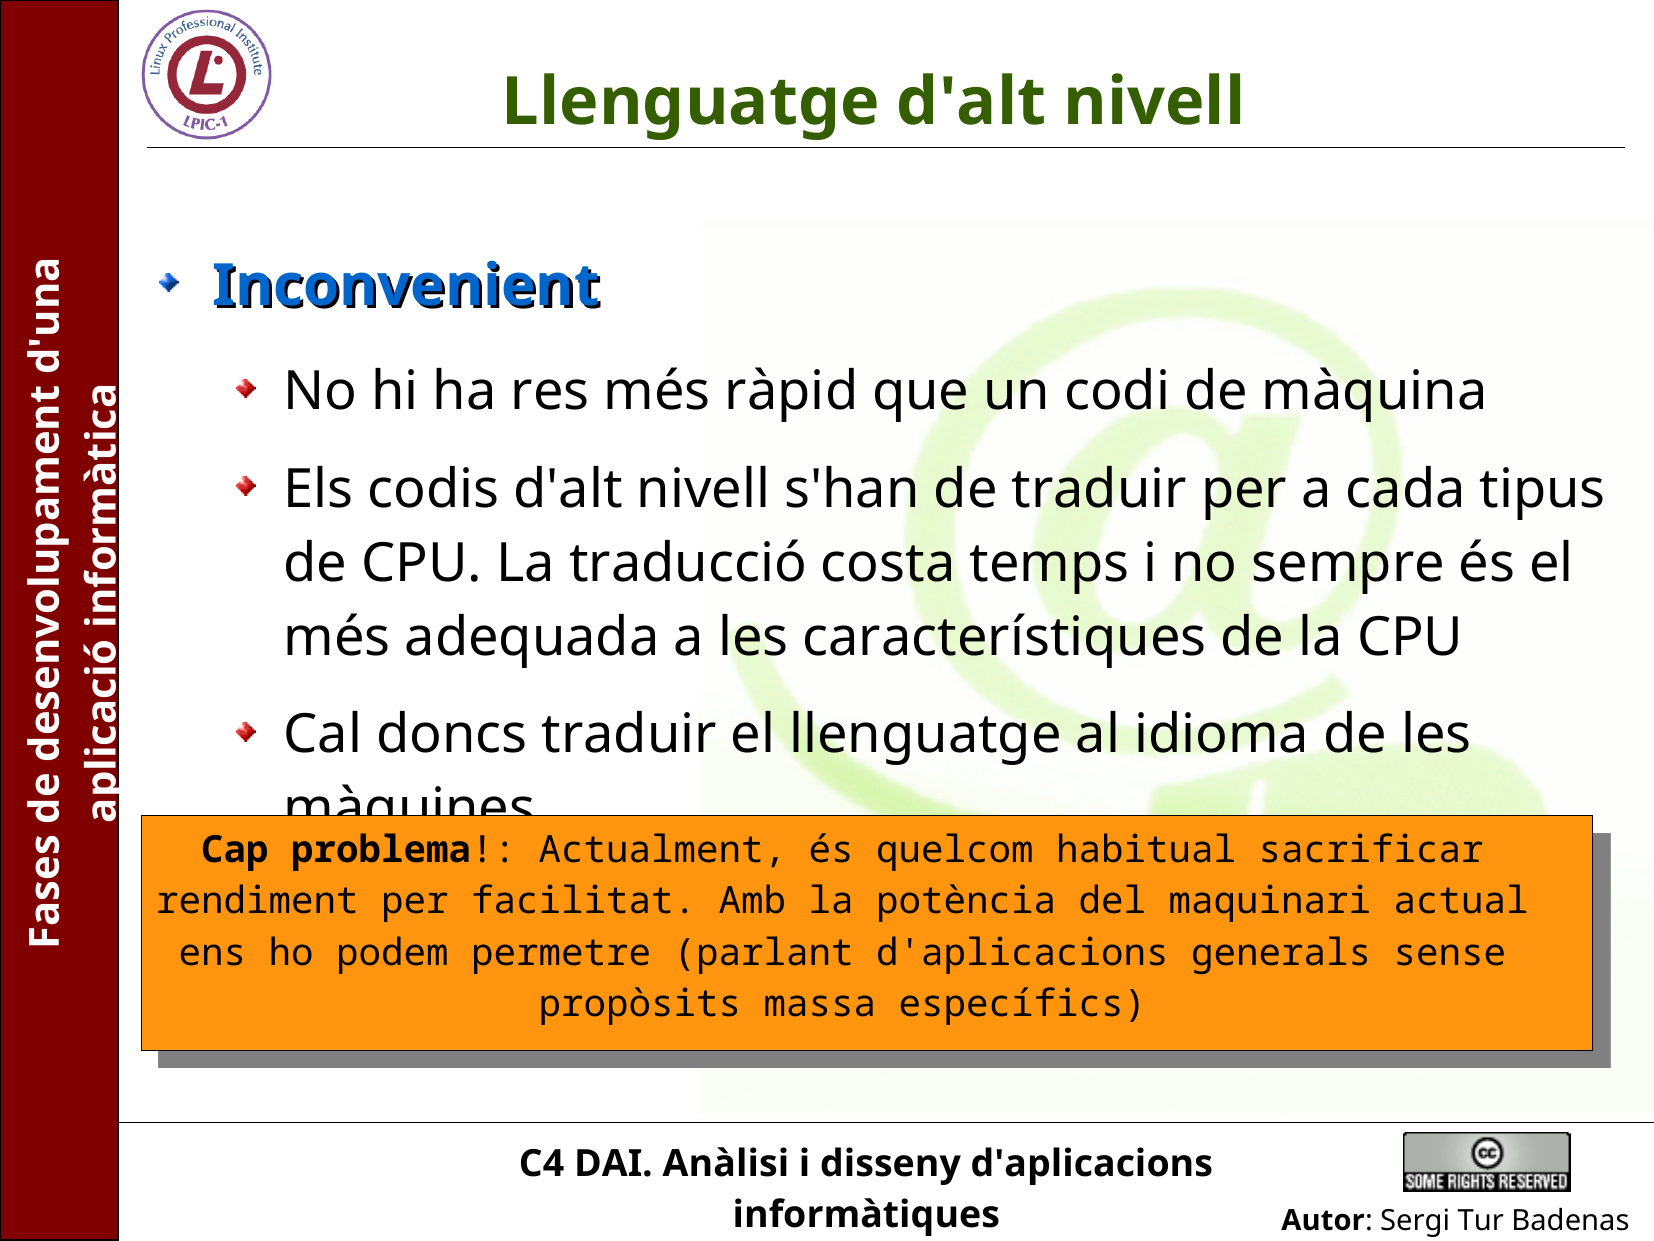

# Llenguatge d'alt nivell
Inconvenient
No hi ha res més ràpid que un codi de màquina
Els codis d'alt nivell s'han de traduir per a cada tipus de CPU. La traducció costa temps i no sempre és el més adequada a les característiques de la CPU
Cal doncs traduir el llenguatge al idioma de les màquines
Cap problema!: Actualment, és quelcom habitual sacrificar rendiment per facilitat. Amb la potència del maquinari actual ens ho podem permetre (parlant d'aplicacions generals sense propòsits massa específics)